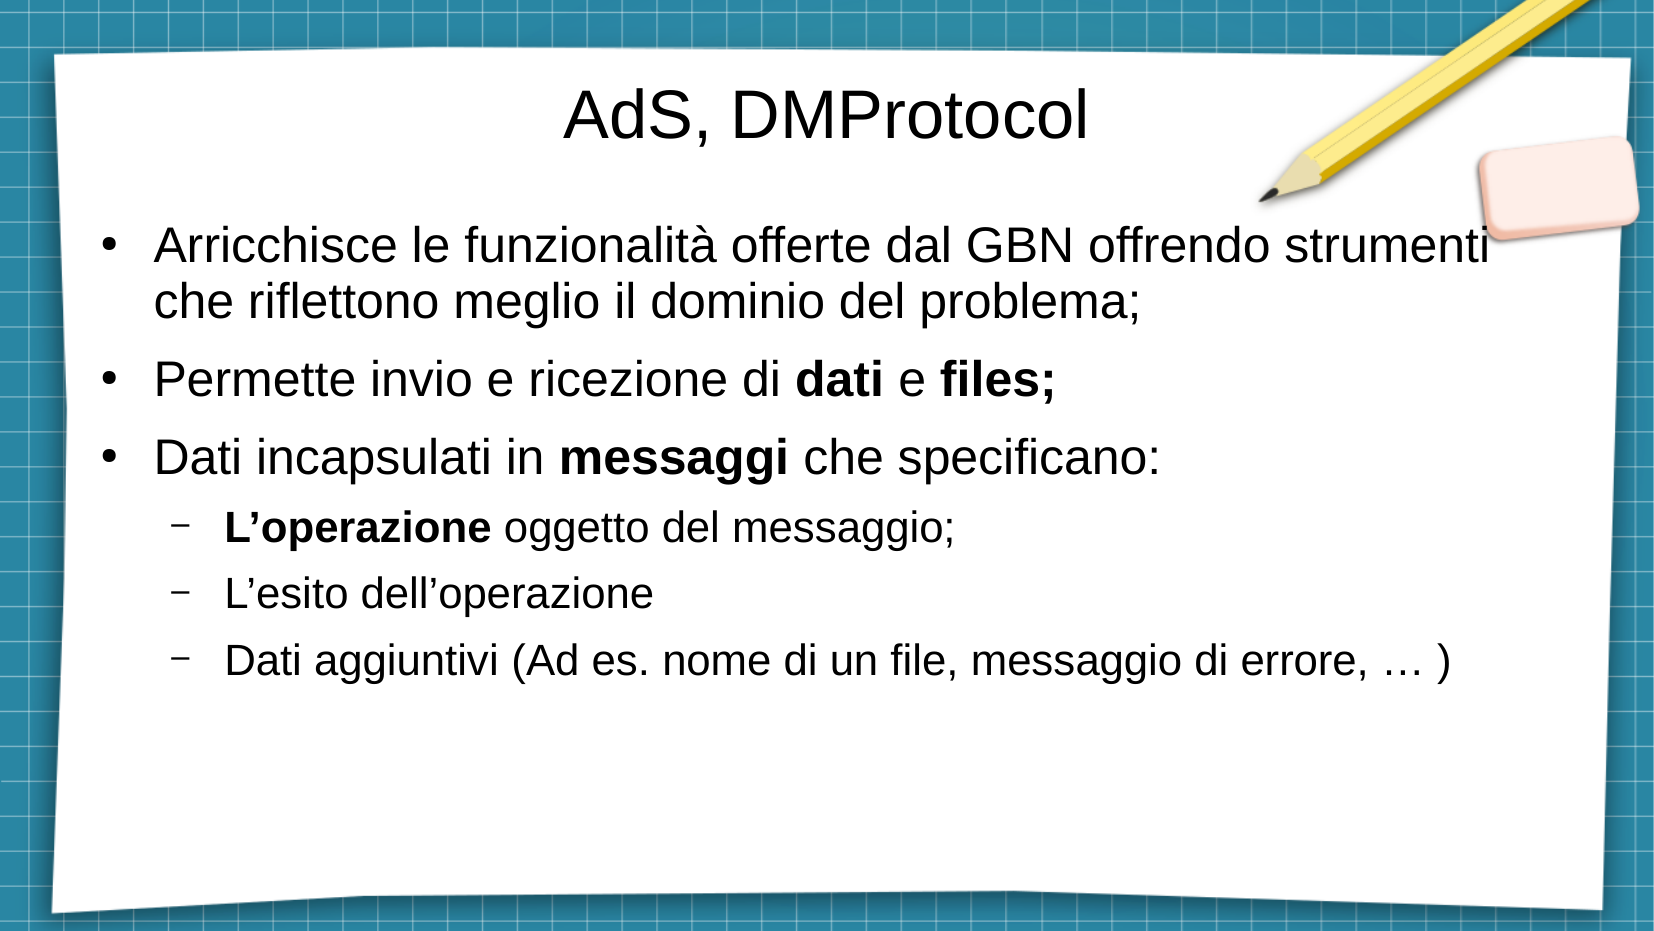

# AdS, DMProtocol
Arricchisce le funzionalità offerte dal GBN offrendo strumenti che riflettono meglio il dominio del problema;
Permette invio e ricezione di dati e files;
Dati incapsulati in messaggi che specificano:
L’operazione oggetto del messaggio;
L’esito dell’operazione
Dati aggiuntivi (Ad es. nome di un file, messaggio di errore, … )